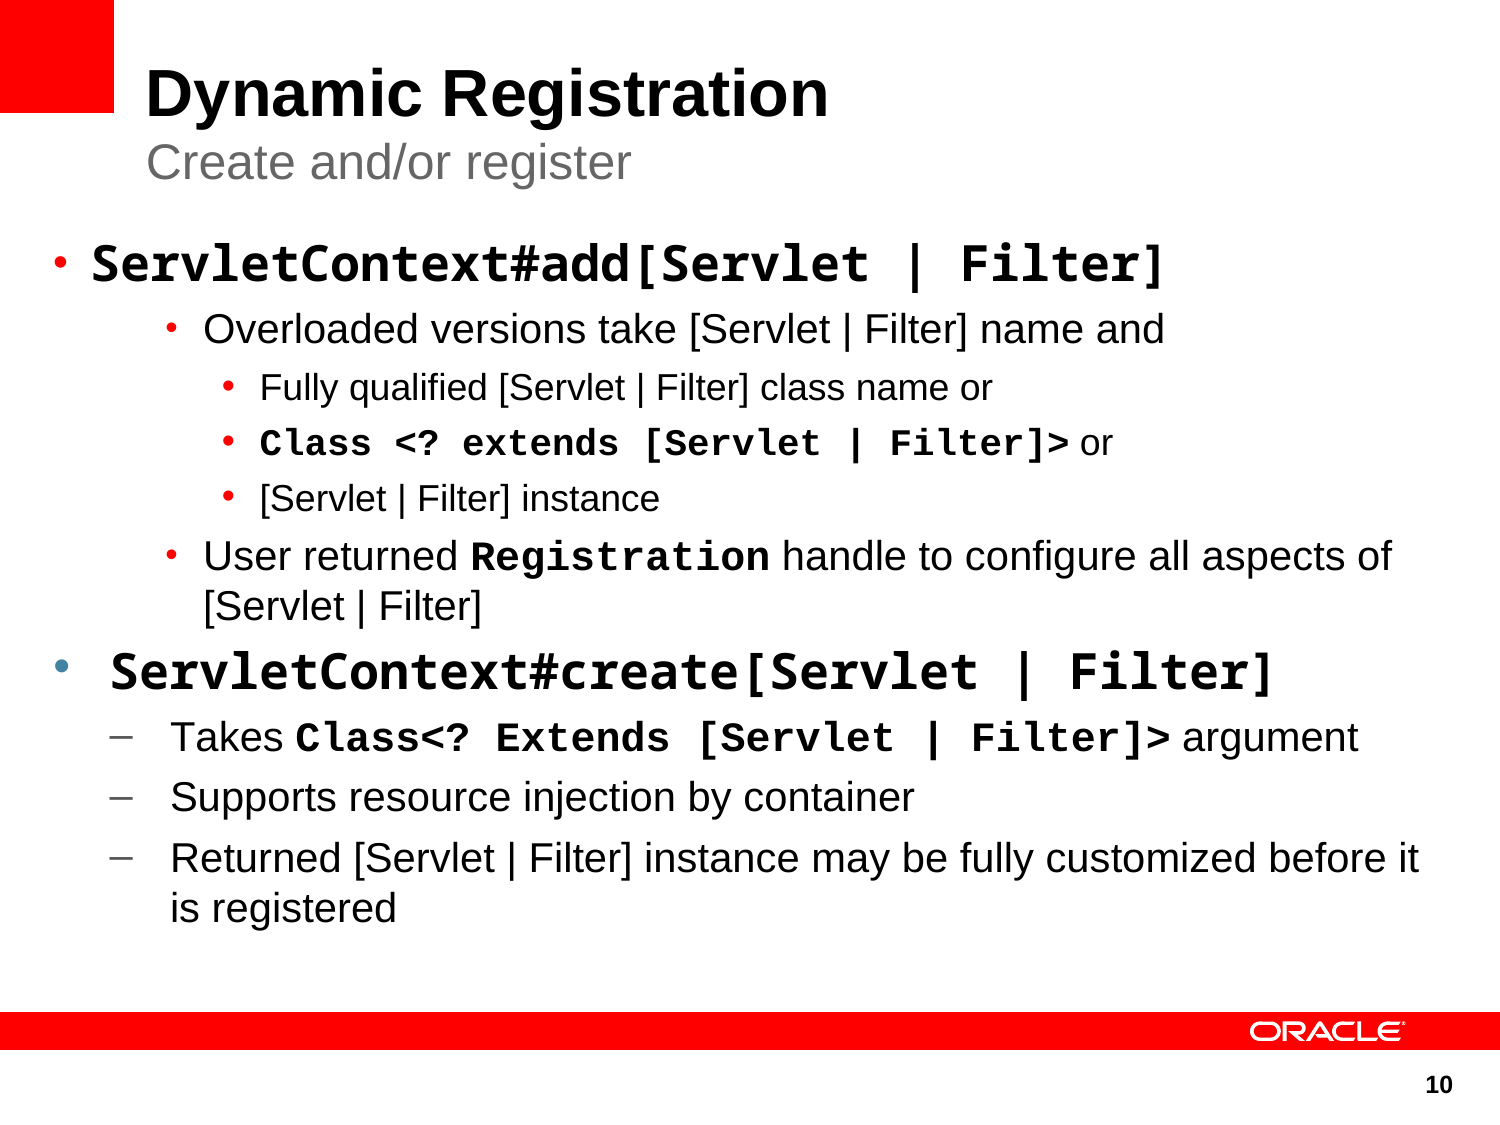

# Dynamic Registration Create and/or register
ServletContext#add[Servlet | Filter]
Overloaded versions take [Servlet | Filter] name and
Fully qualified [Servlet | Filter] class name or
Class <? extends [Servlet | Filter]> or
[Servlet | Filter] instance
User returned Registration handle to configure all aspects of [Servlet | Filter]
ServletContext#create[Servlet | Filter]
Takes Class<? Extends [Servlet | Filter]> argument
Supports resource injection by container
Returned [Servlet | Filter] instance may be fully customized before it is registered